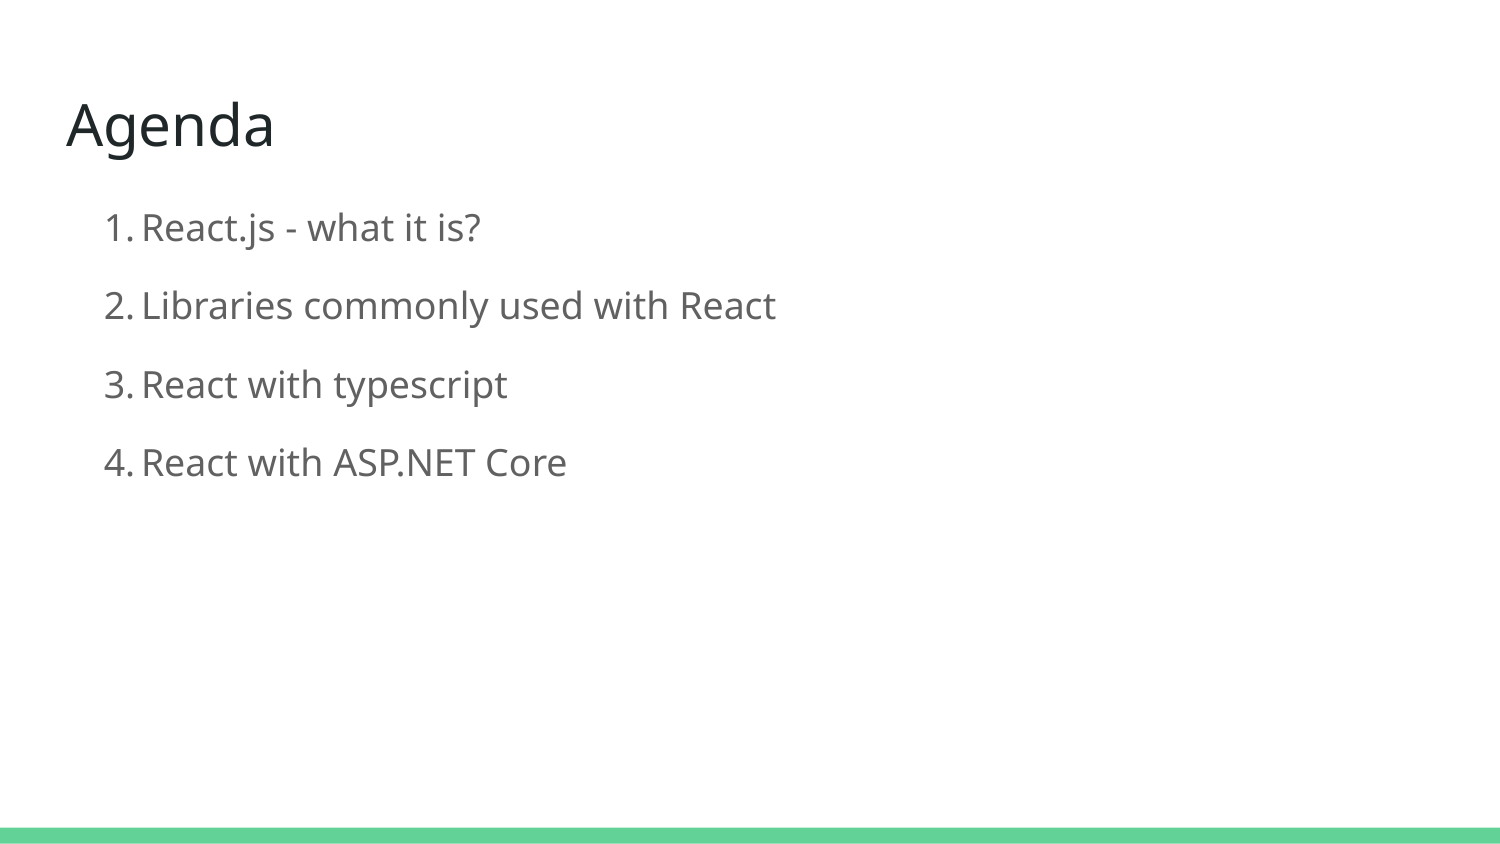

# Agenda
React.js - what it is?
Libraries commonly used with React
React with typescript
React with ASP.NET Core